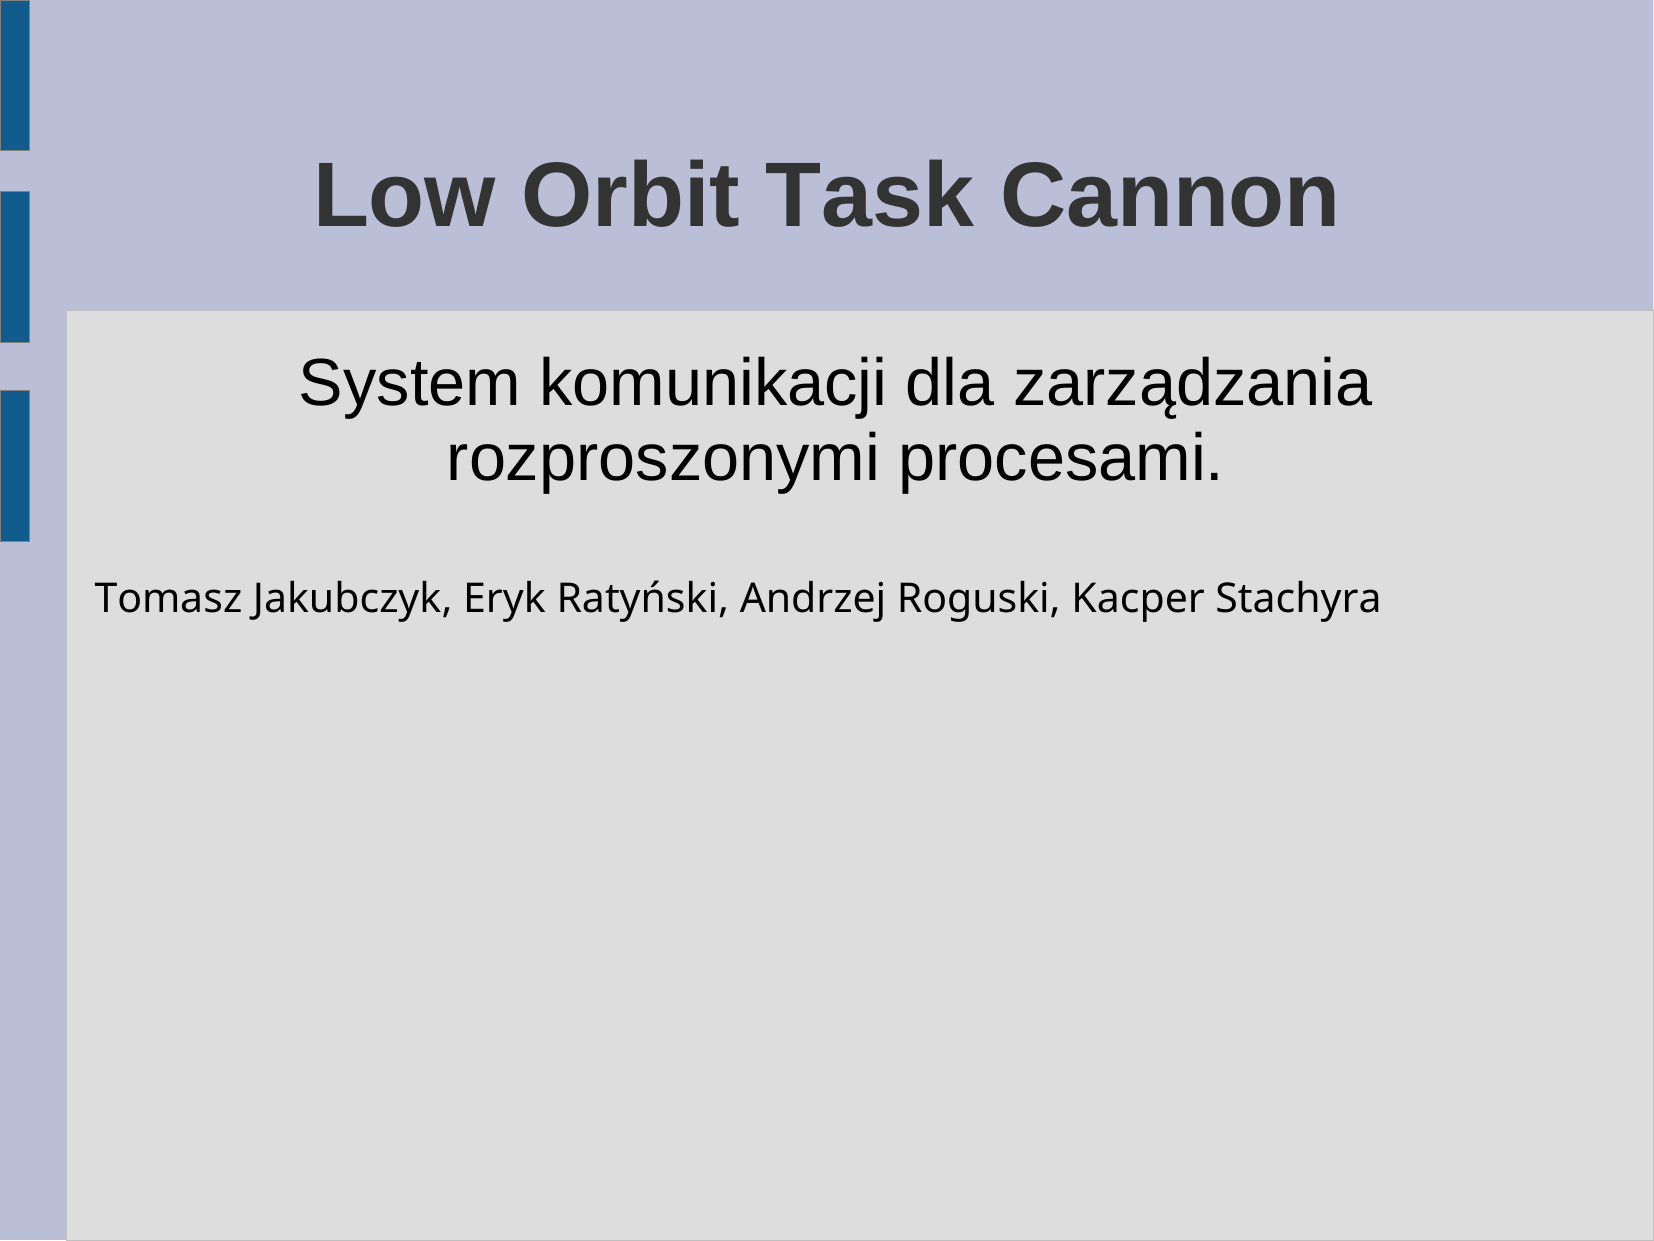

# Low Orbit Task Cannon
System komunikacji dla zarządzania rozproszonymi procesami.
Tomasz Jakubczyk, Eryk Ratyński, Andrzej Roguski, Kacper Stachyra